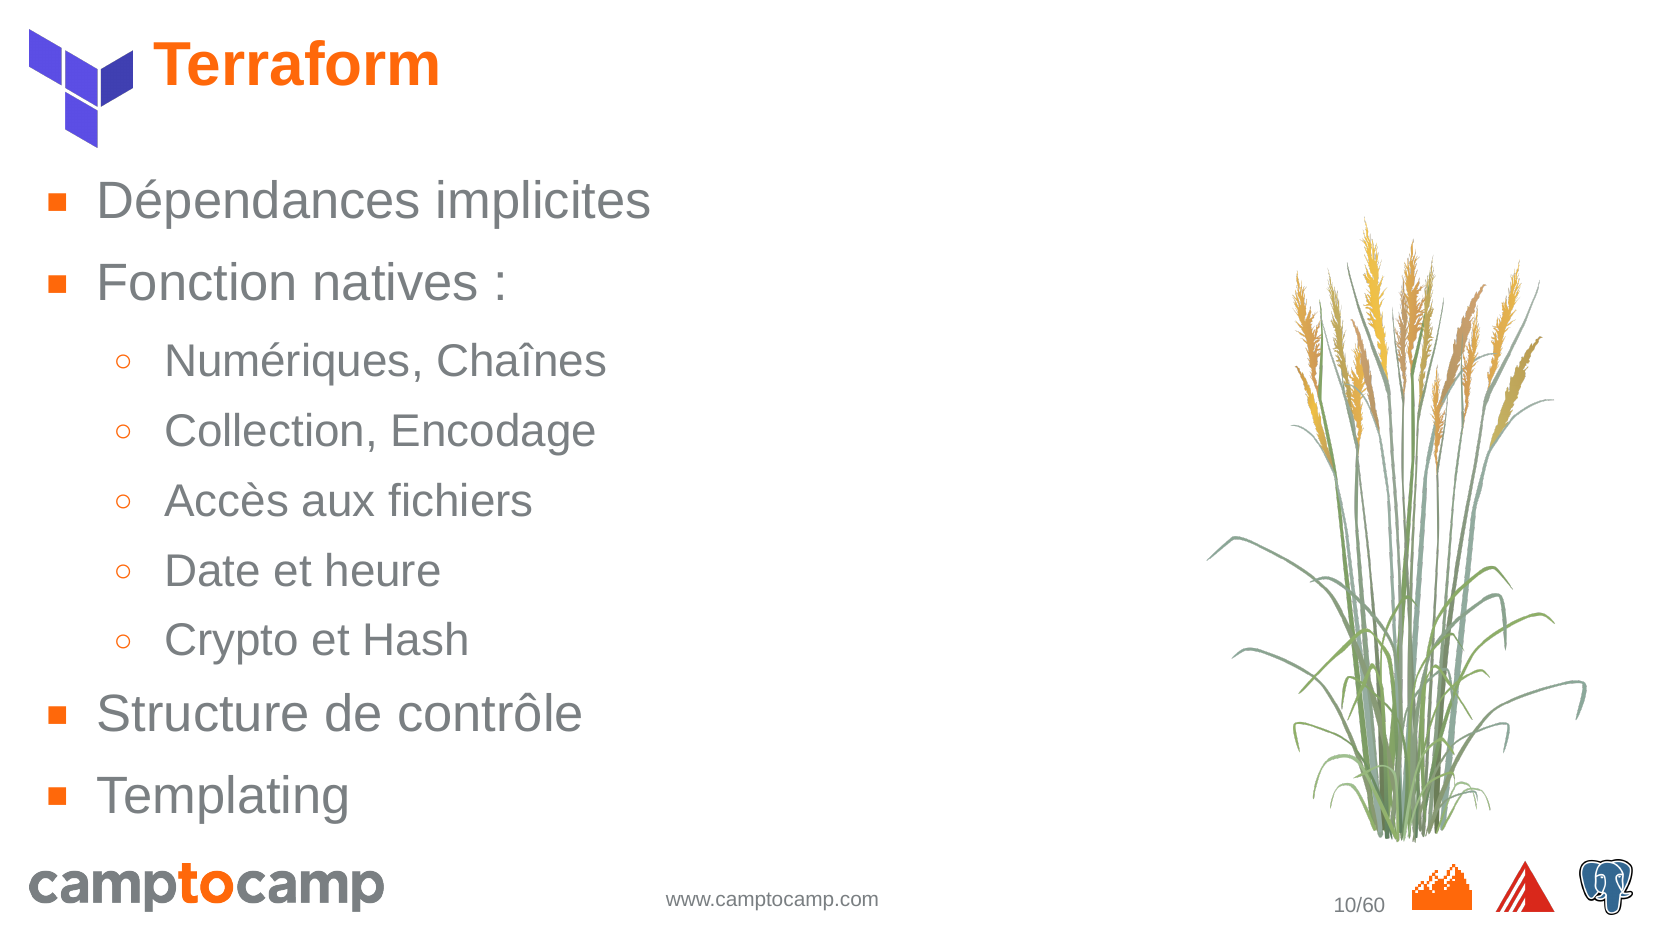

# Terraform
Dépendances implicites
Fonction natives :
Numériques, Chaînes
Collection, Encodage
Accès aux fichiers
Date et heure
Crypto et Hash
Structure de contrôle
Templating